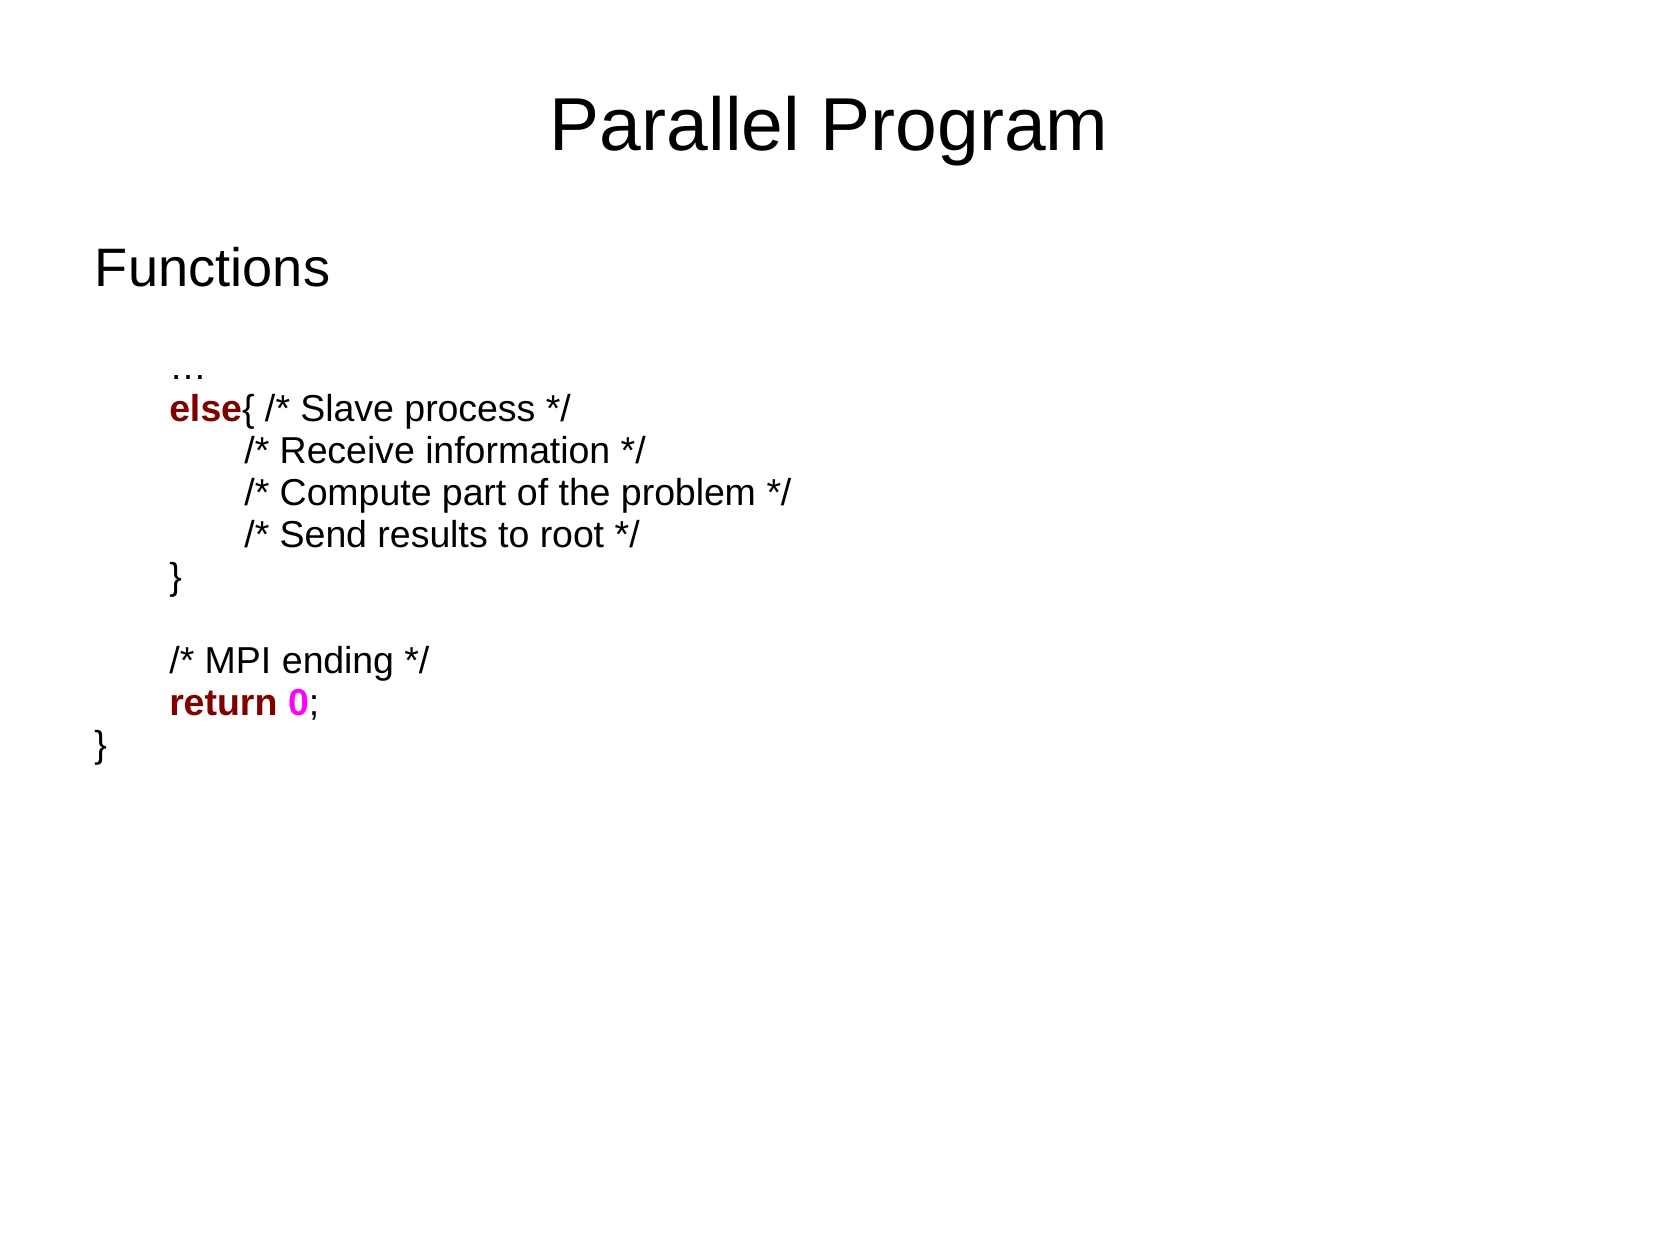

Parallel Program
	Functions
		…
		else{ /* Slave process */
			/* Receive information */
			/* Compute part of the problem */
			/* Send results to root */
		}
		/* MPI ending */
		return 0;
	}